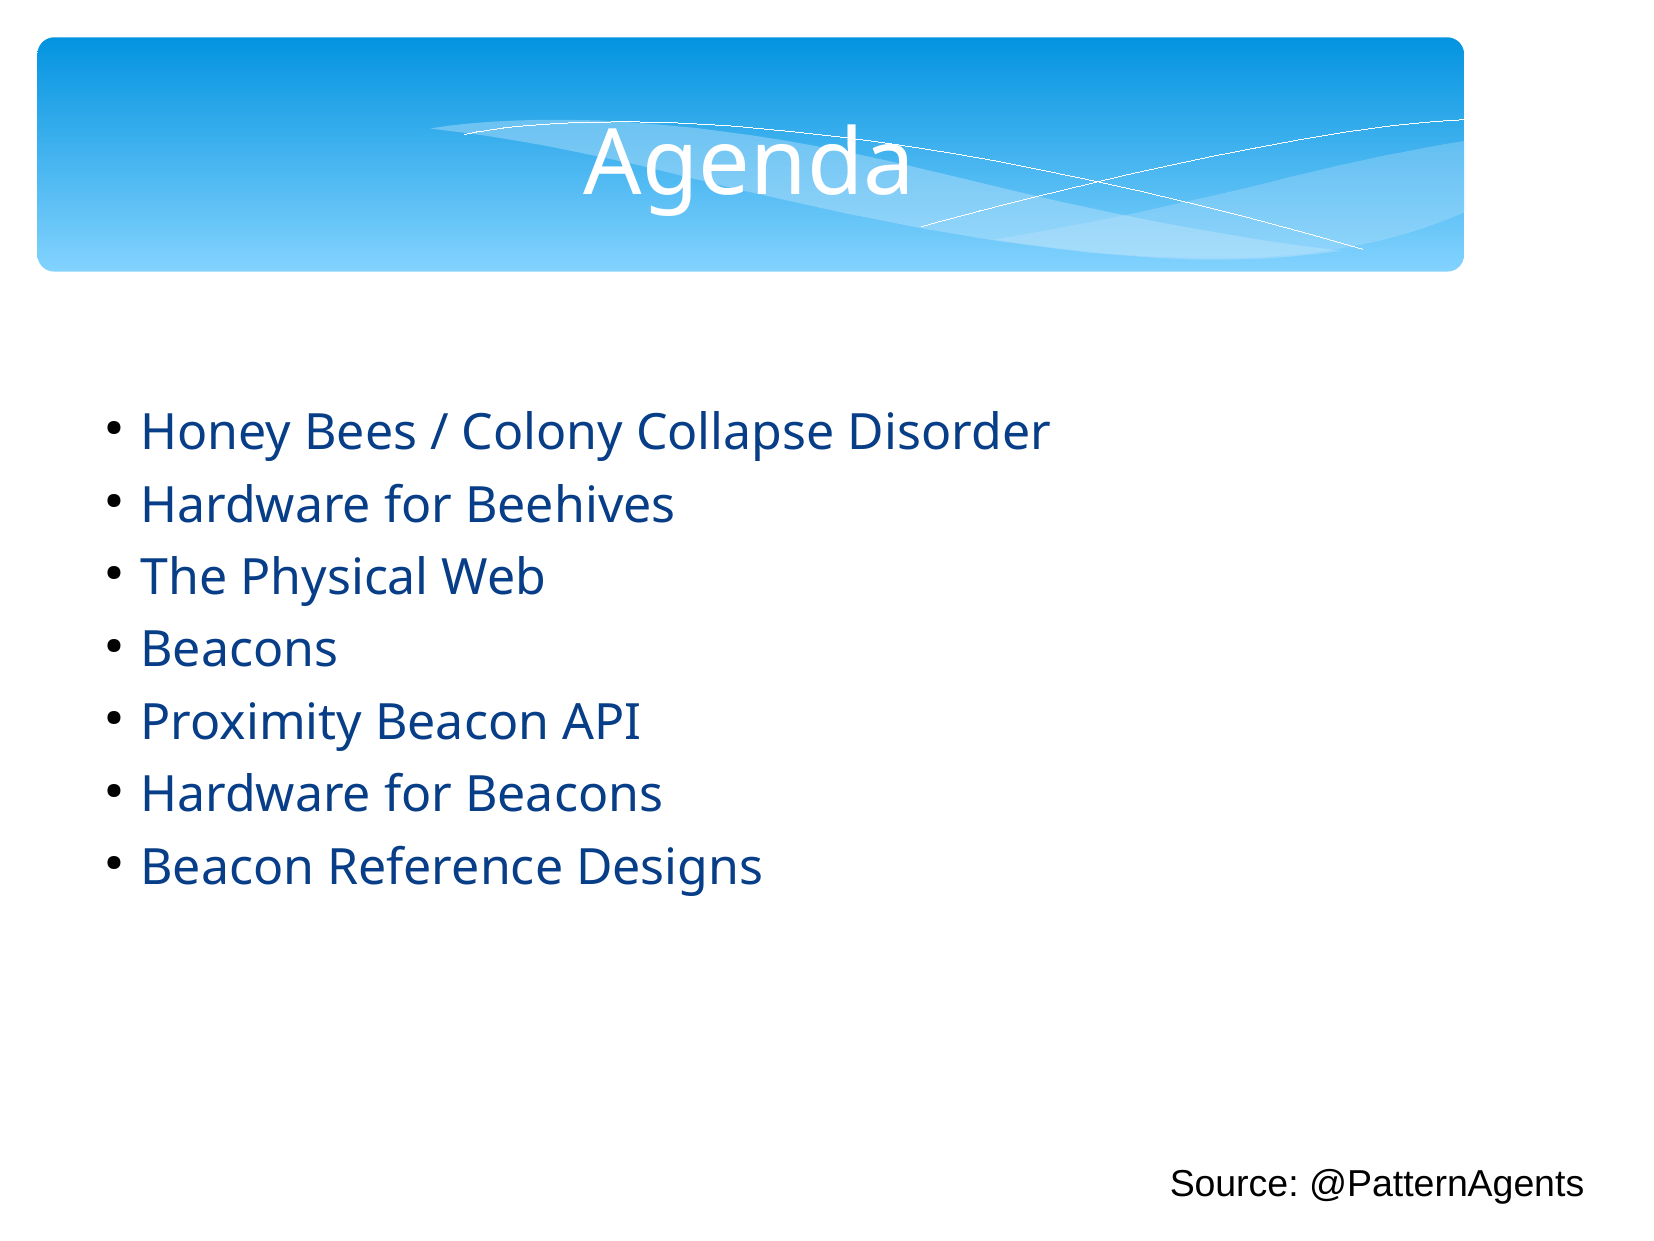

# Agenda
Honey Bees / Colony Collapse Disorder
Hardware for Beehives
The Physical Web
Beacons
Proximity Beacon API
Hardware for Beacons
Beacon Reference Designs
Source: @PatternAgents